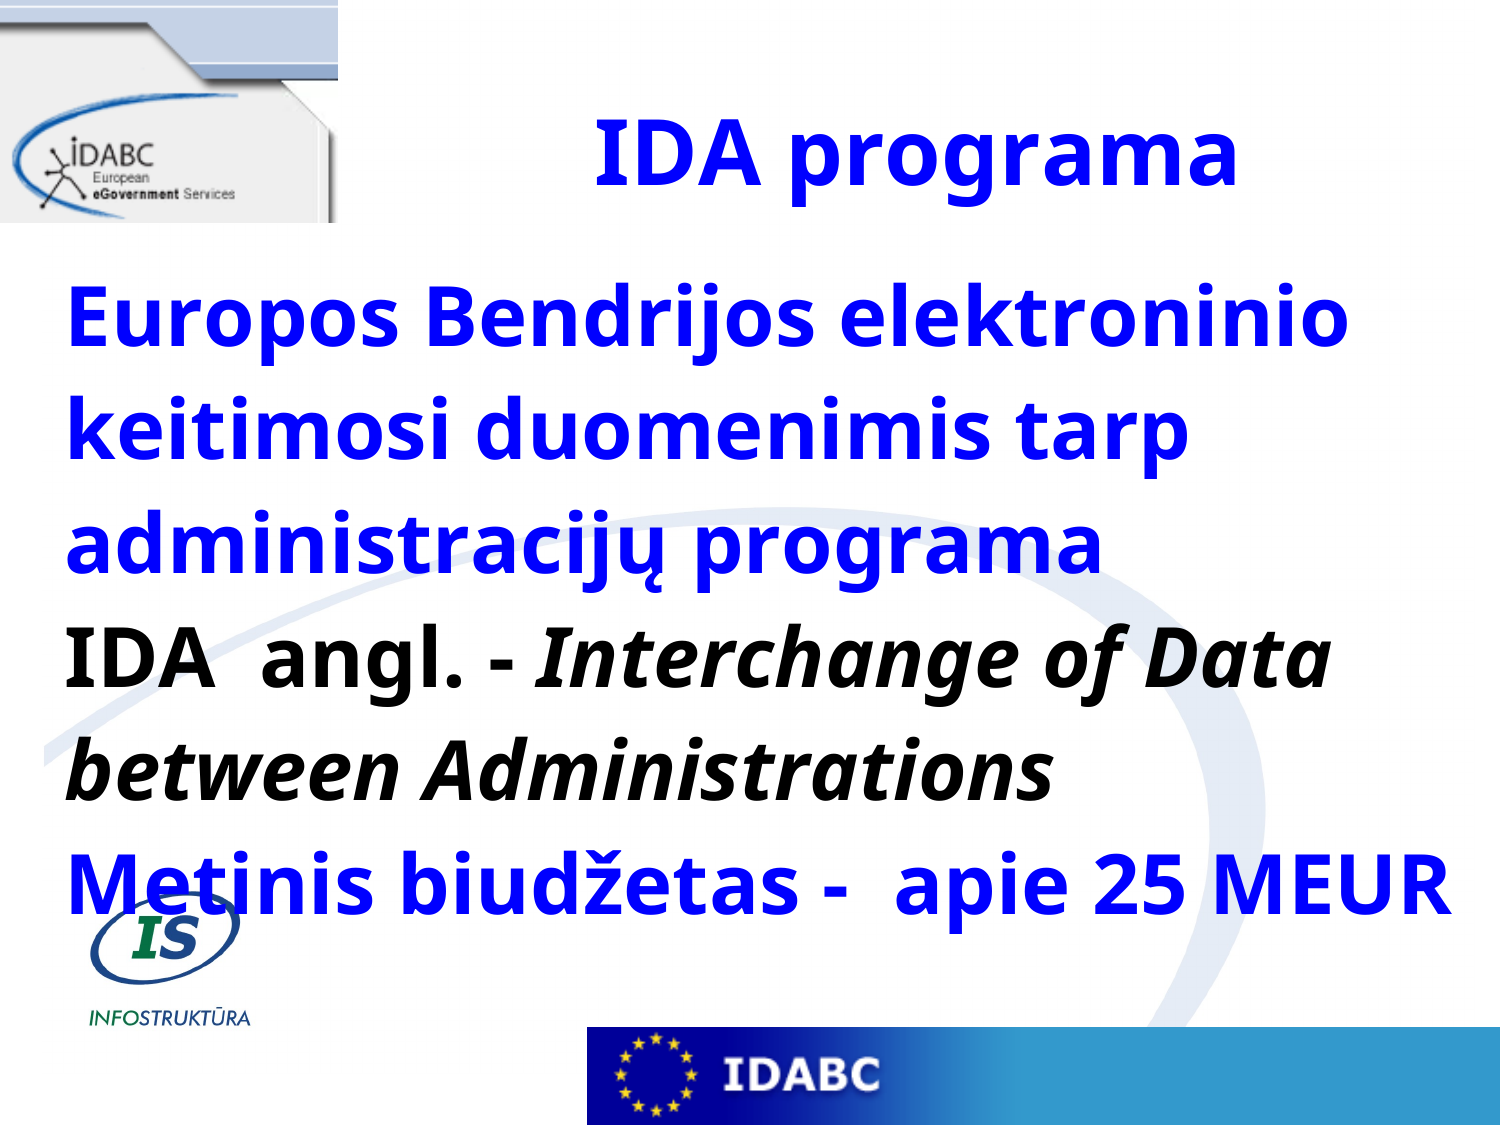

# IDA programa
Europos Bendrijos elektroninio keitimosi duomenimis tarp administracijų programa
IDA angl. - Interchange of Data between Administrations
Metinis biudžetas - apie 25 MEUR